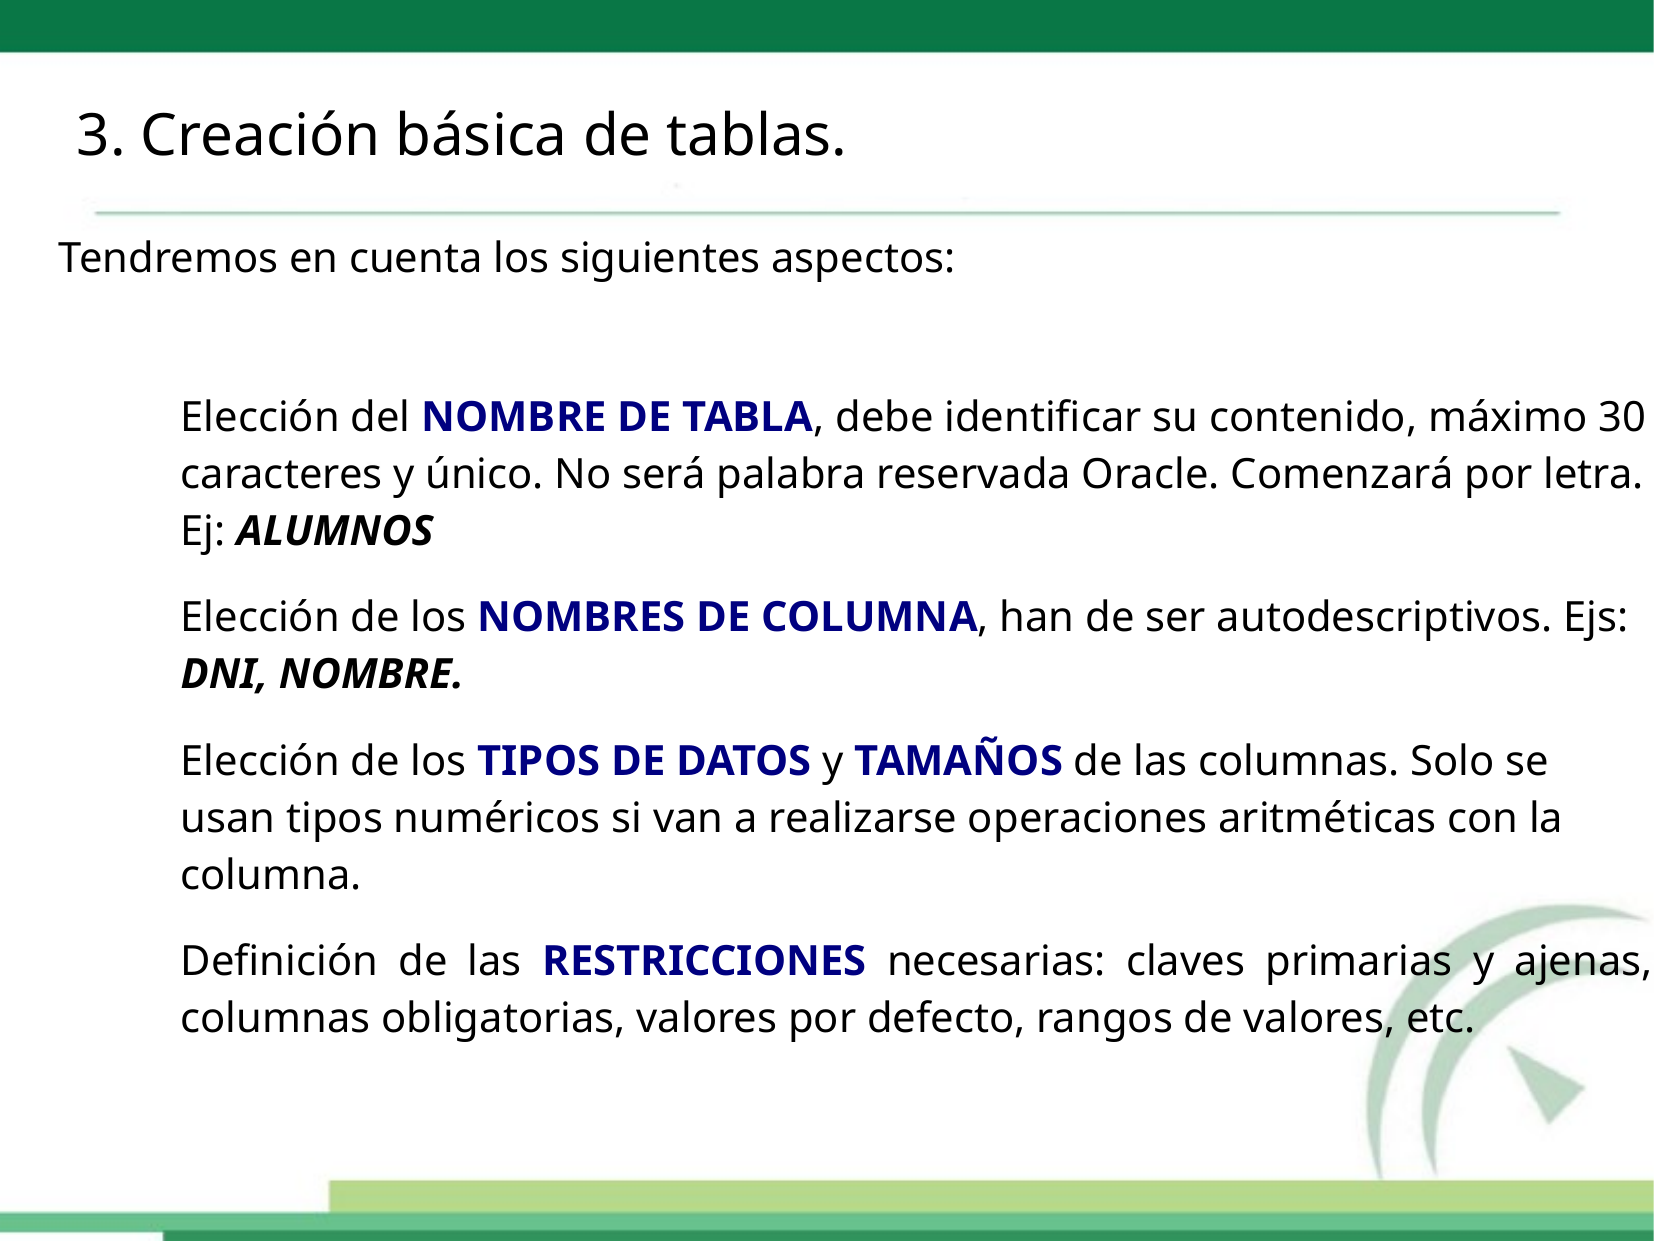

# 3. Creación básica de tablas.
Tendremos en cuenta los siguientes aspectos:
Elección del NOMBRE DE TABLA, debe identificar su contenido, máximo 30 caracteres y único. No será palabra reservada Oracle. Comenzará por letra. Ej: ALUMNOS
Elección de los NOMBRES DE COLUMNA, han de ser autodescriptivos. Ejs: DNI, NOMBRE.
Elección de los TIPOS DE DATOS y TAMAÑOS de las columnas. Solo se usan tipos numéricos si van a realizarse operaciones aritméticas con la columna.
Definición de las RESTRICCIONES necesarias: claves primarias y ajenas, columnas obligatorias, valores por defecto, rangos de valores, etc.